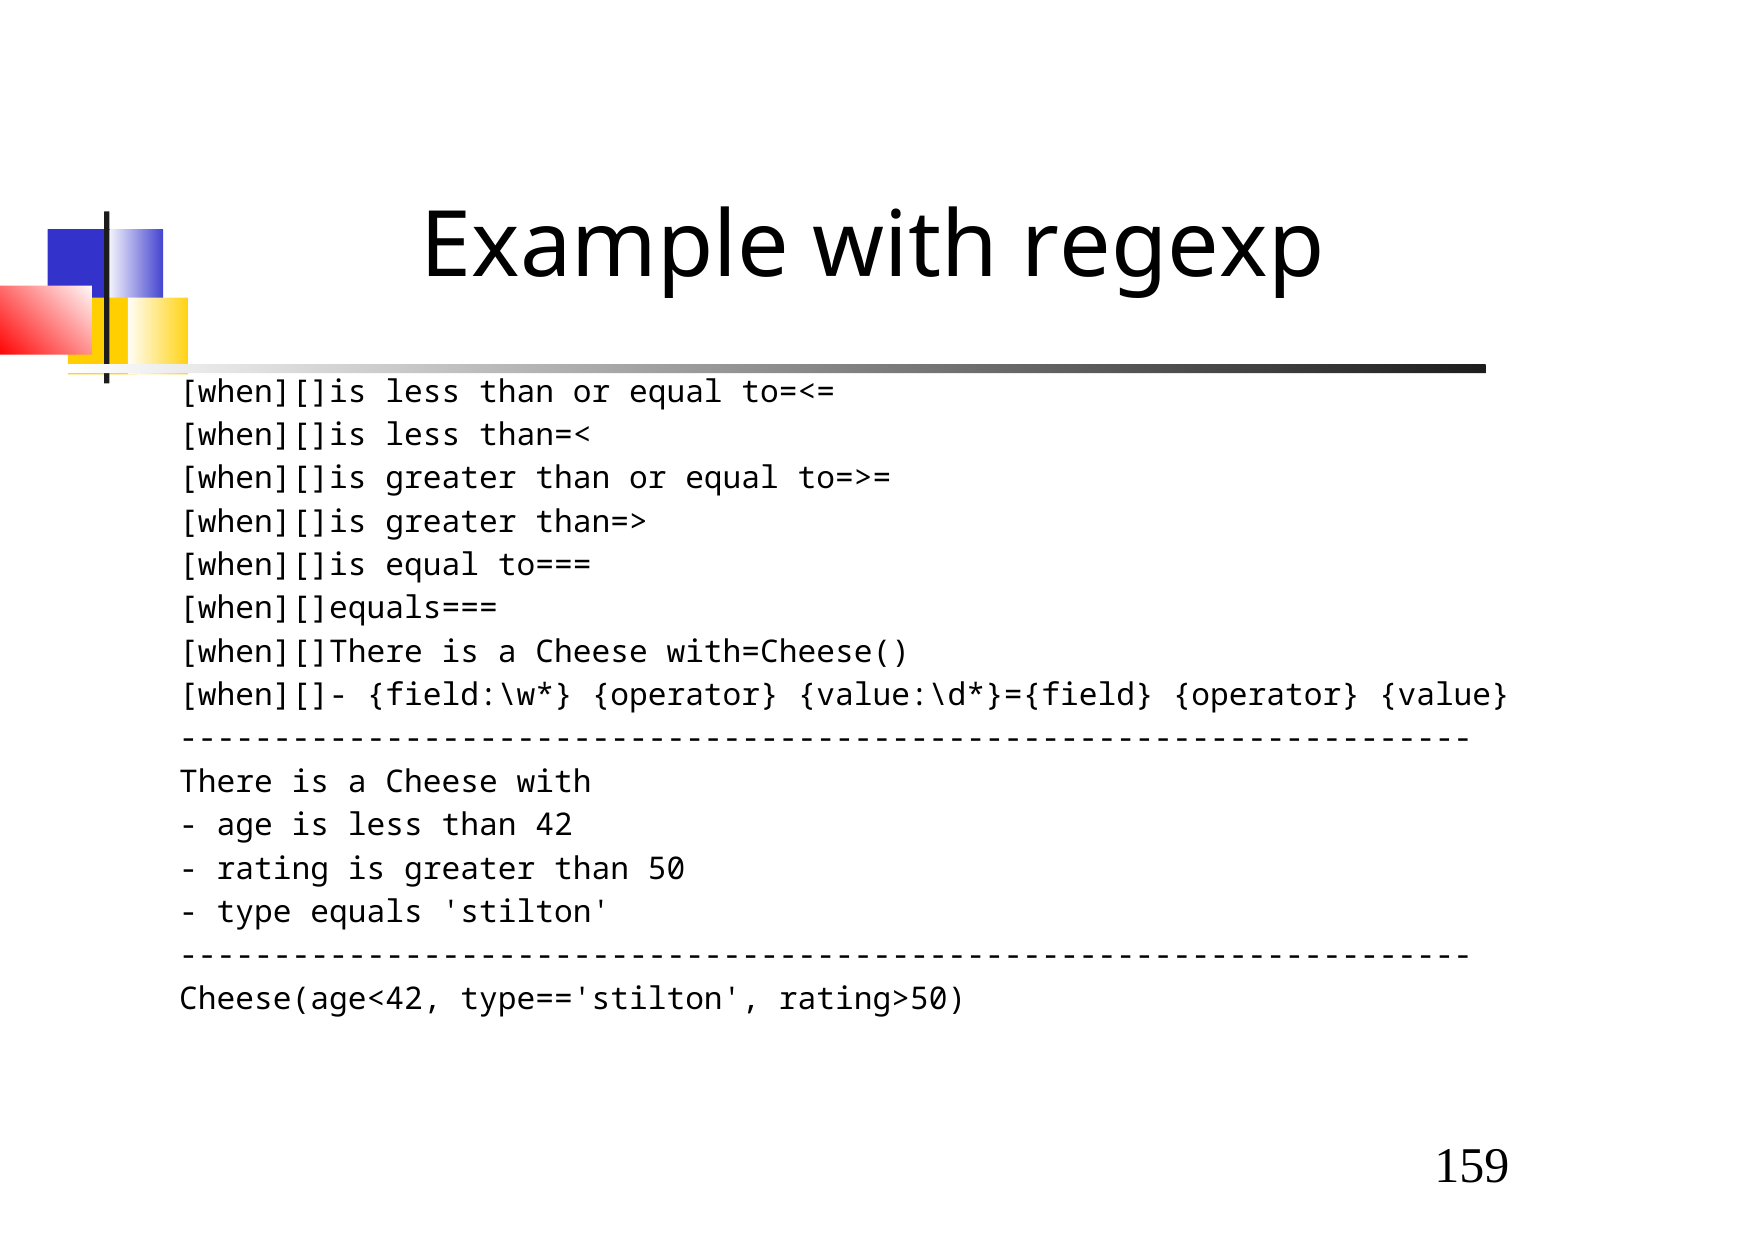

# Example with regexp
[when][]is less than or equal to=<=
[when][]is less than=<
[when][]is greater than or equal to=>=
[when][]is greater than=>
[when][]is equal to===
[when][]equals===
[when][]There is a Cheese with=Cheese()
[when][]- {field:\w*} {operator} {value:\d*}={field} {operator} {value}
---------------------------------------------------------------------
There is a Cheese with
- age is less than 42
- rating is greater than 50
- type equals 'stilton'
---------------------------------------------------------------------
Cheese(age<42, type=='stilton', rating>50)